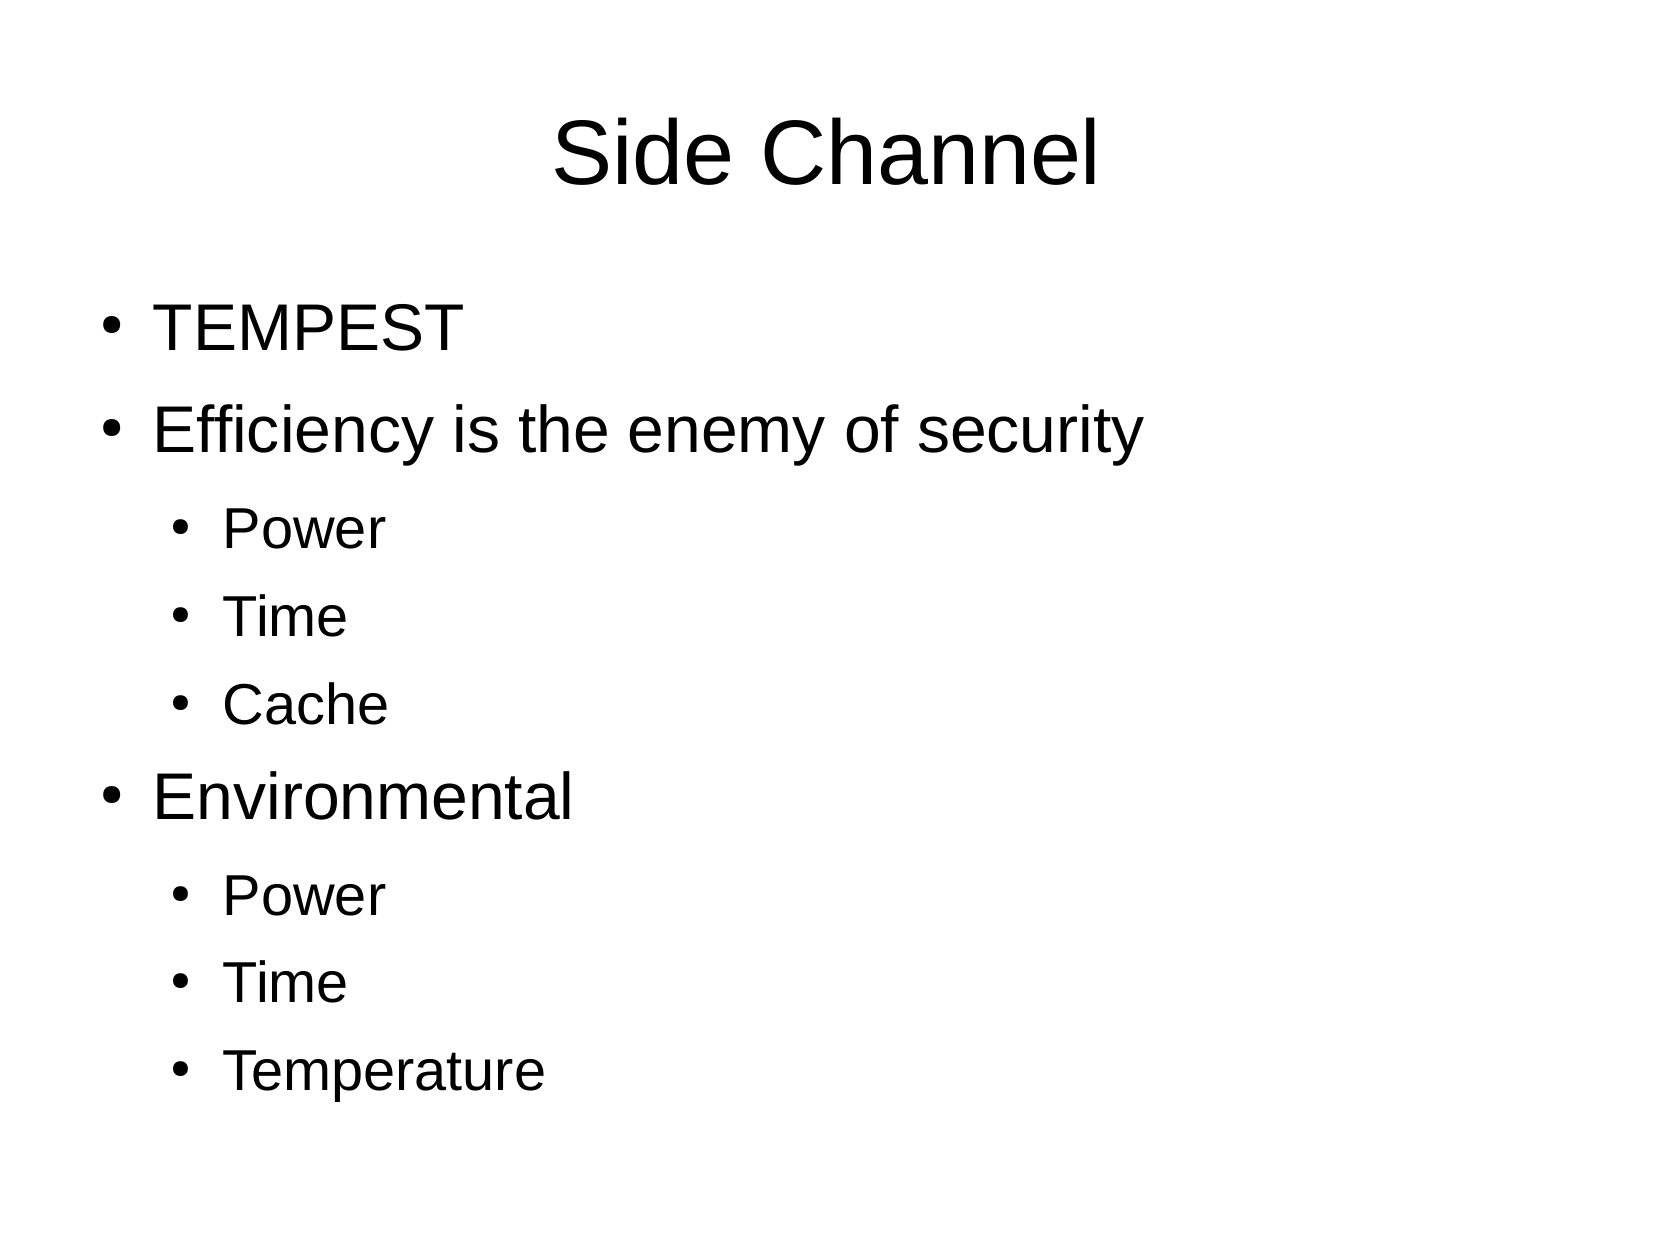

# Side Channel
TEMPEST
Efficiency is the enemy of security
Power
Time
Cache
Environmental
Power
Time
Temperature